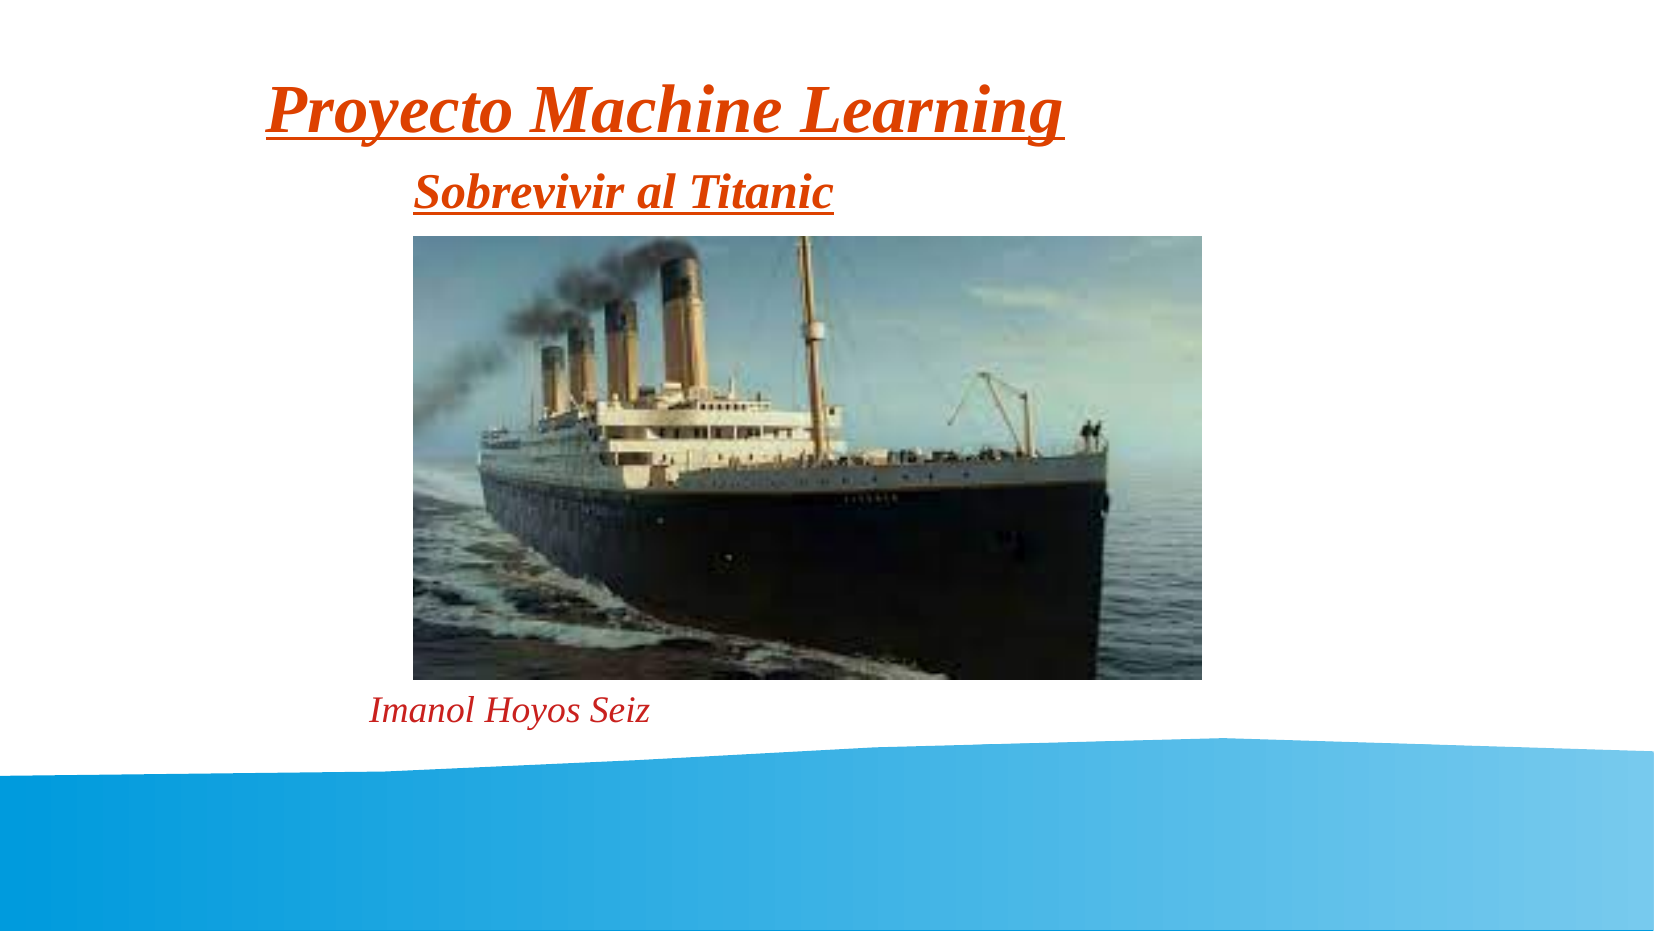

# Proyecto Machine Learning Sobrevivir al Titanic
Imanol Hoyos Seiz